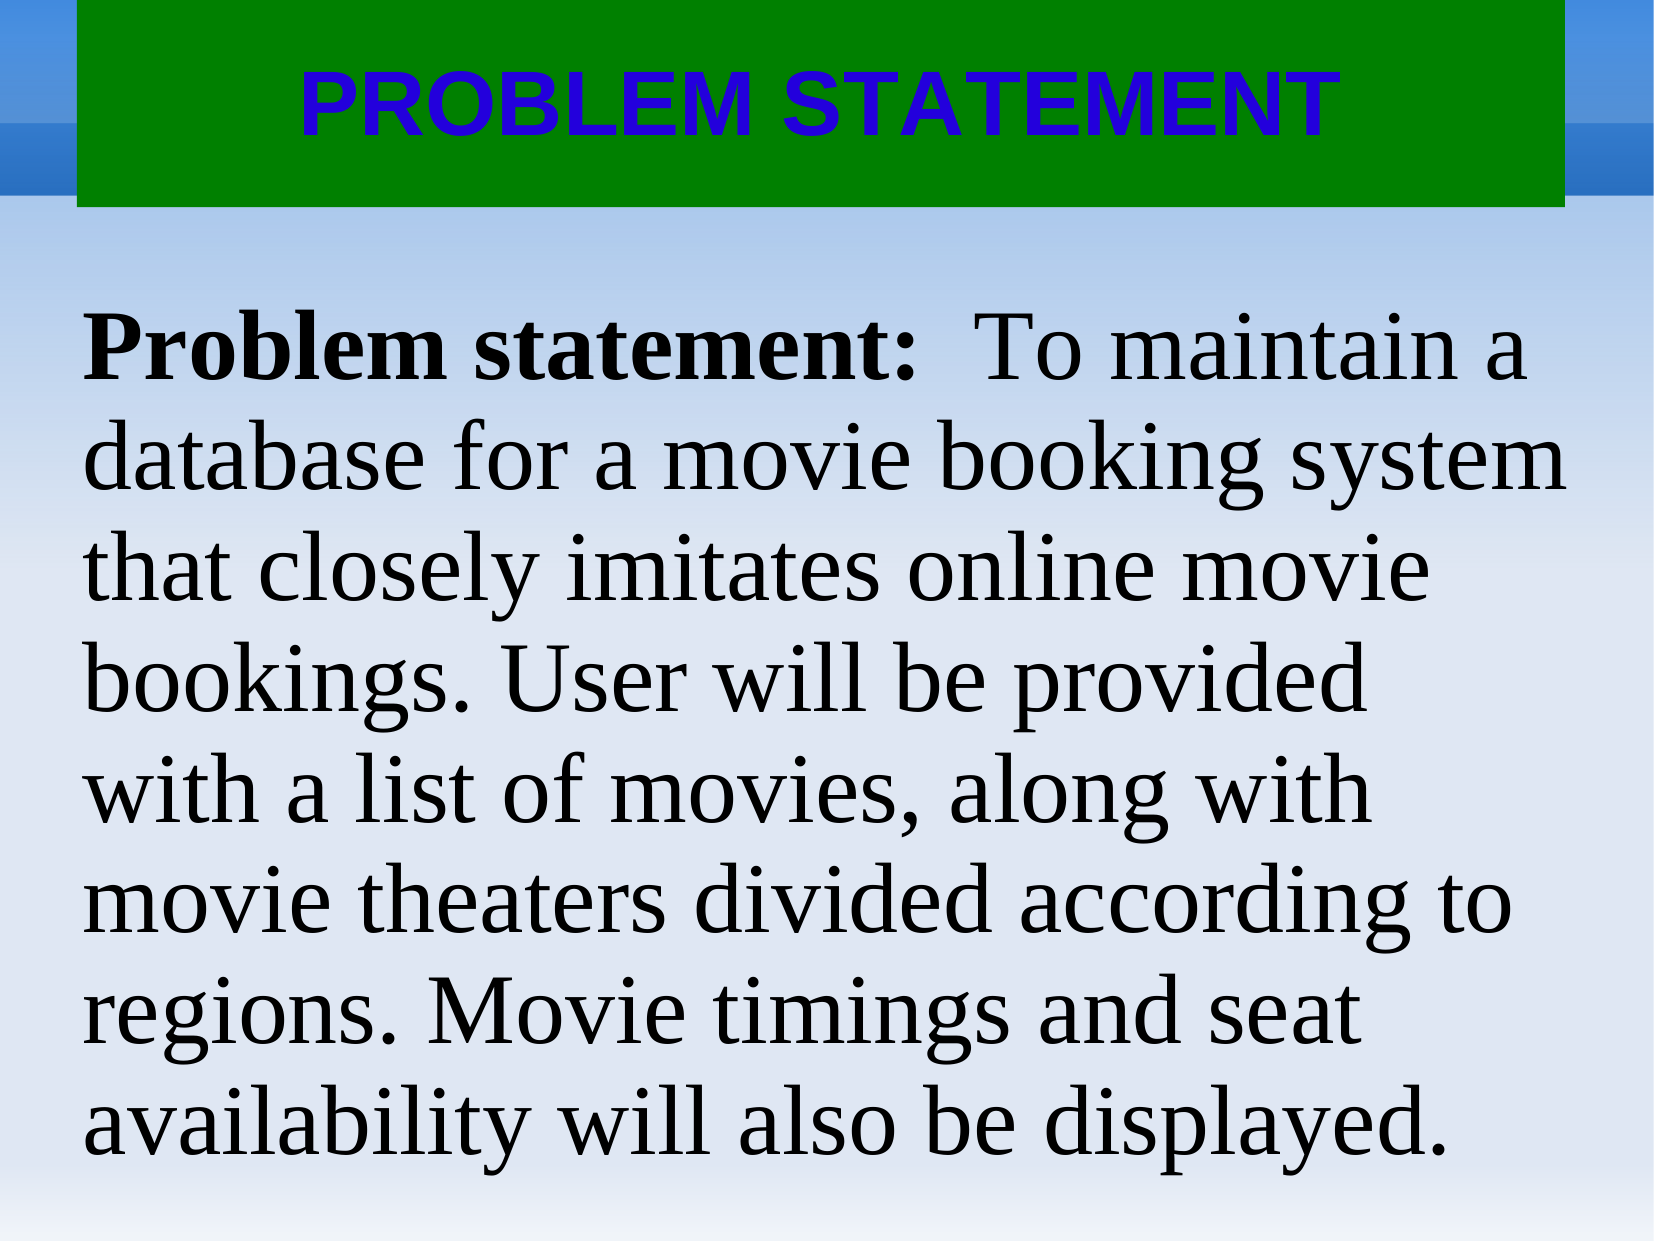

# PROBLEM STATEMENT
Problem statement: To maintain a database for a movie booking system that closely imitates online movie bookings. User will be provided with a list of movies, along with movie theaters divided according to regions. Movie timings and seat availability will also be displayed.